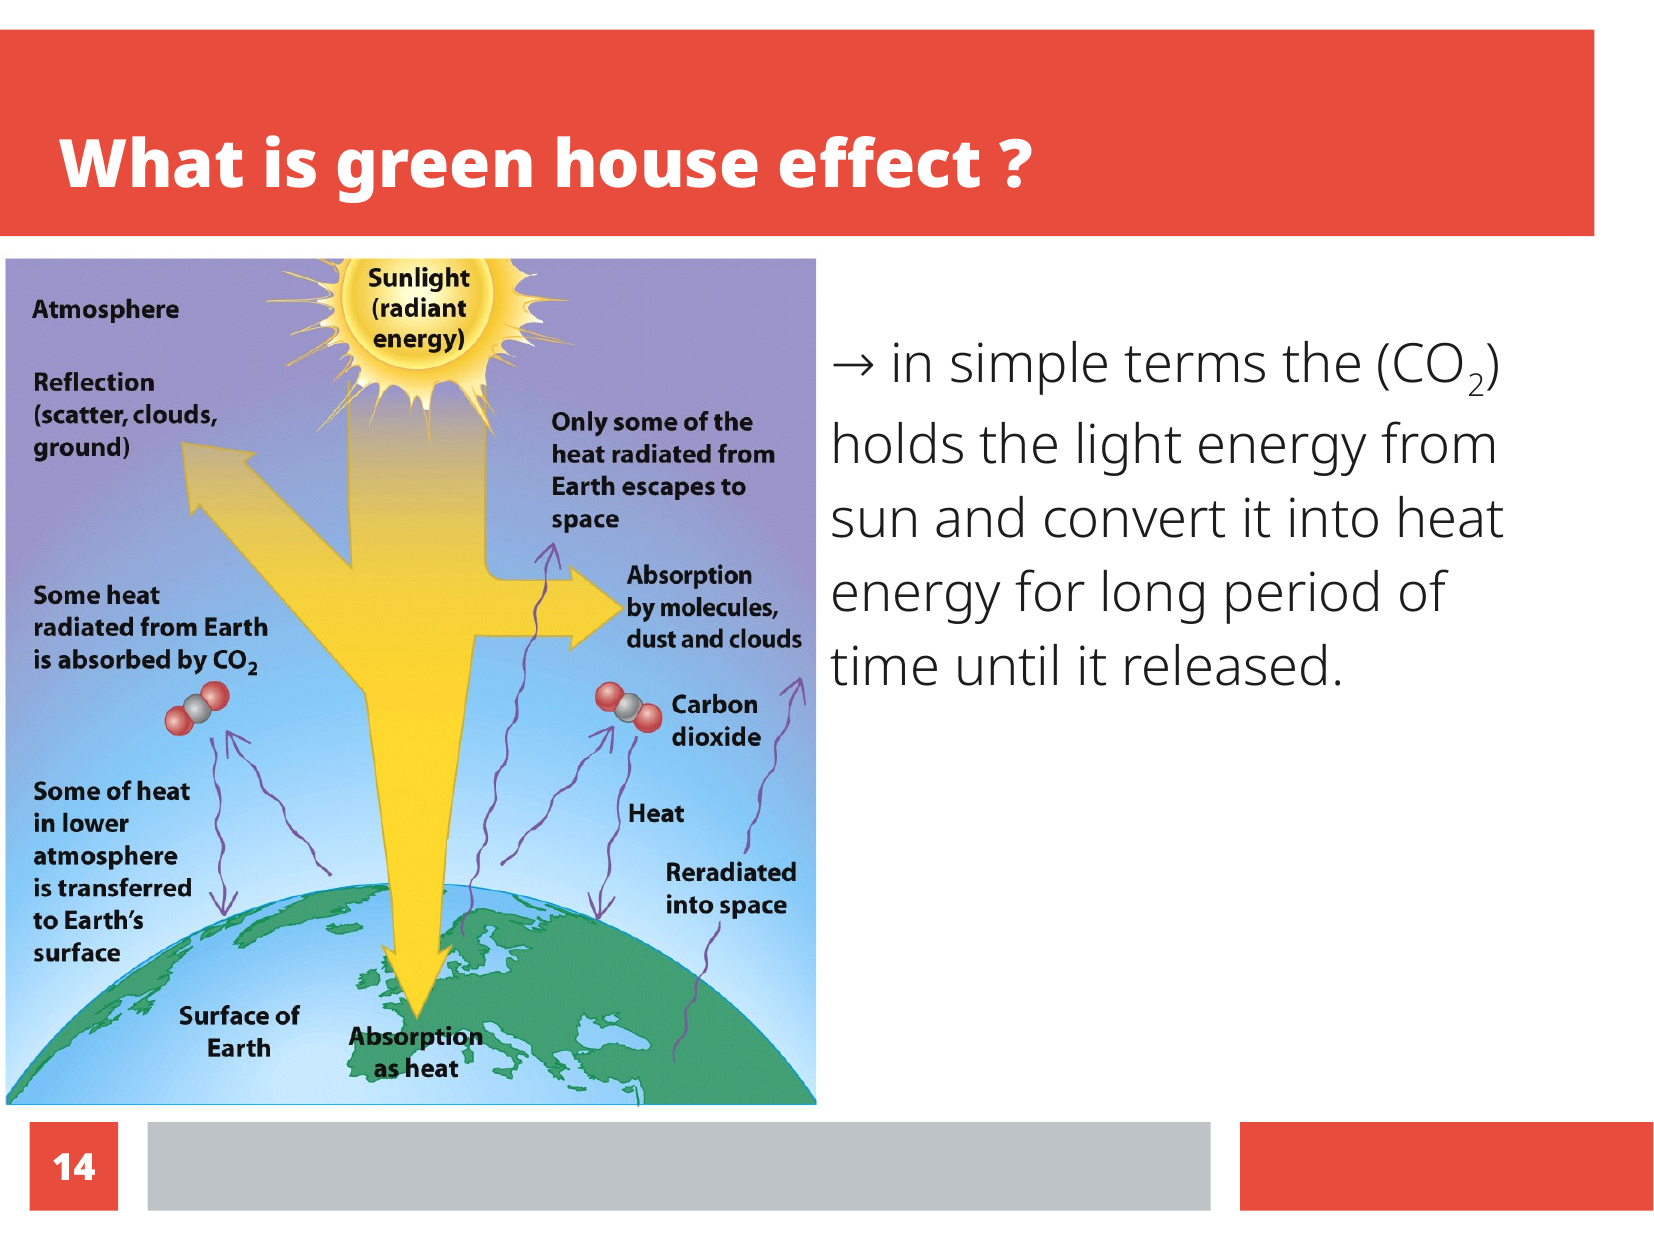

# What is green house effect ?
→ in simple terms the (CO2) holds the light energy from sun and convert it into heat energy for long period of time until it released.
14